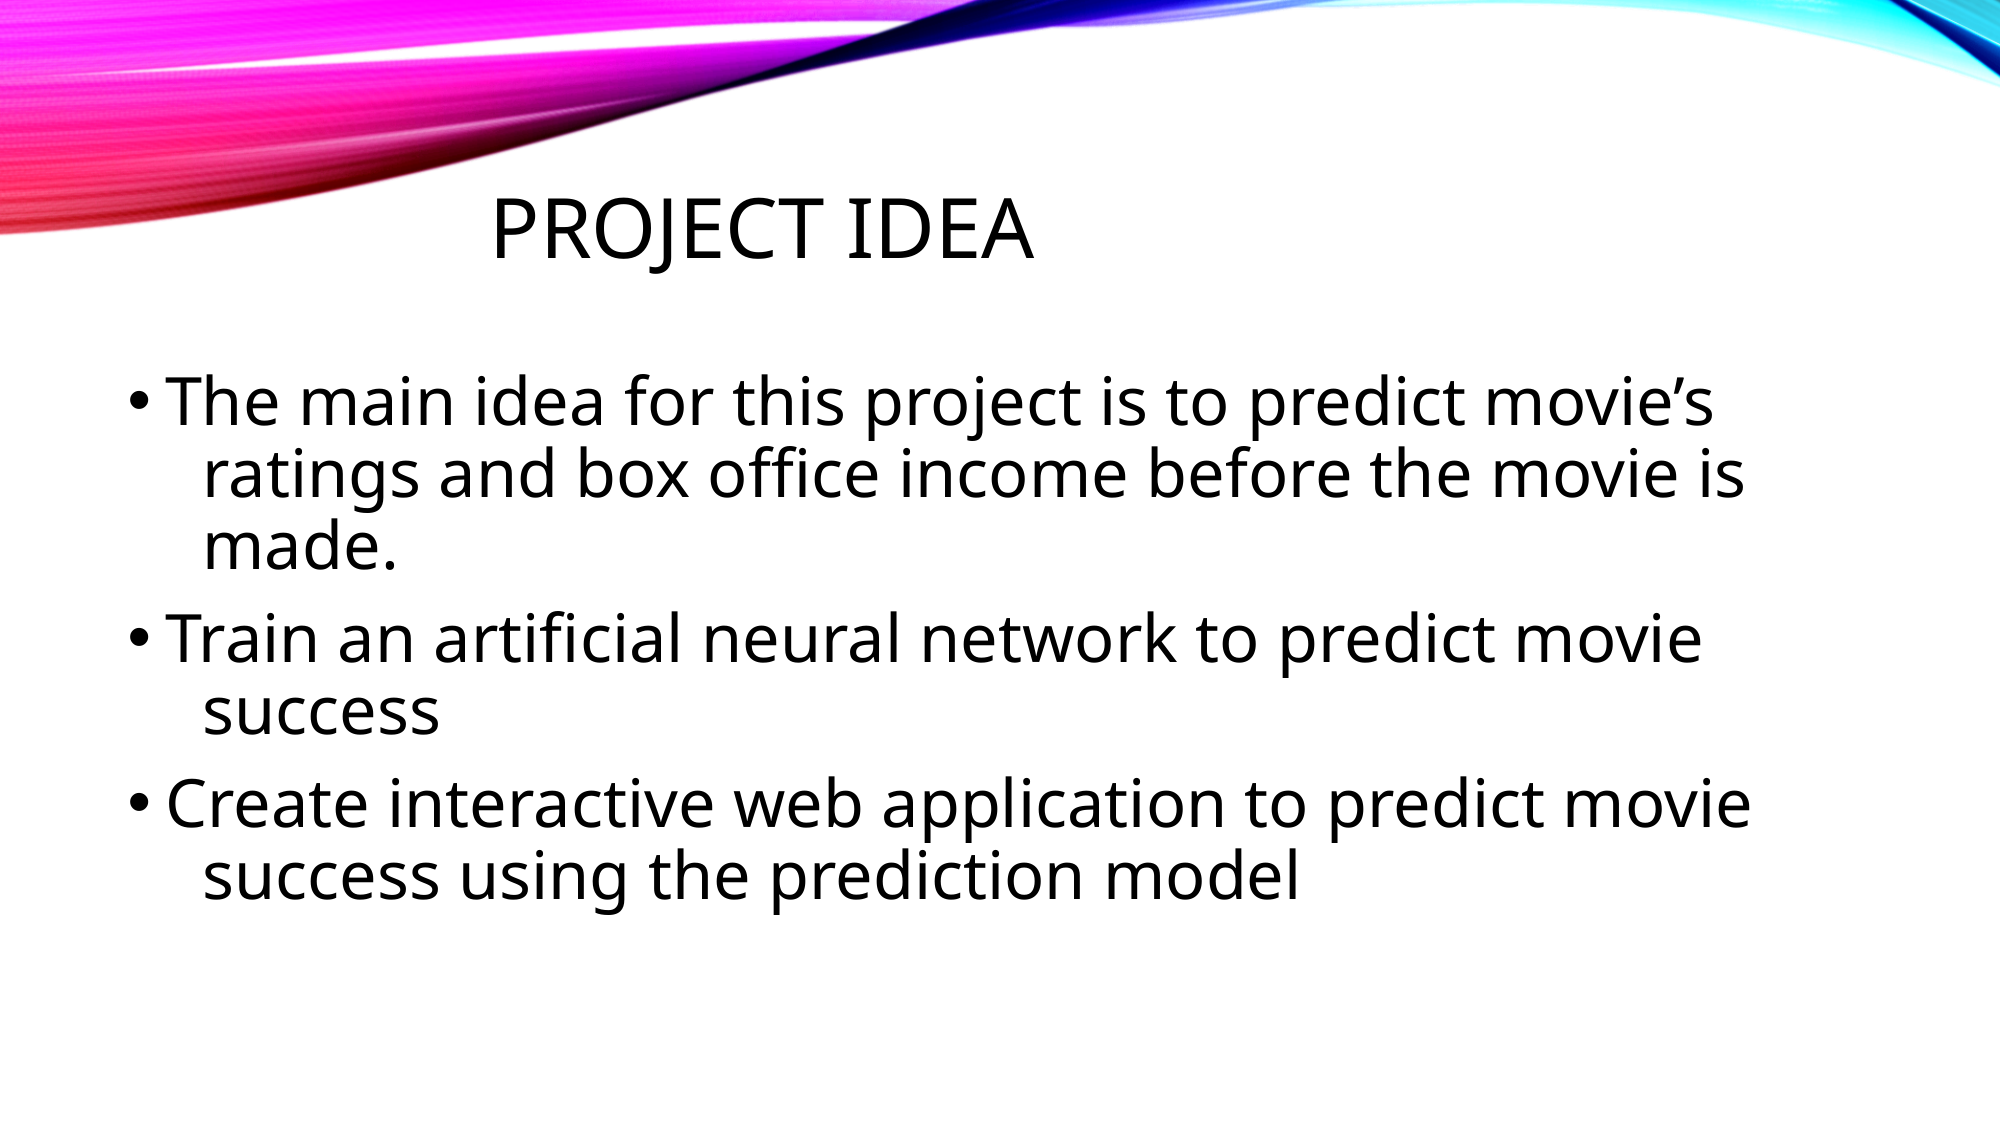

# Project IDEA
The main idea for this project is to predict movie’s ratings and box office income before the movie is made.
Train an artificial neural network to predict movie success
Create interactive web application to predict movie success using the prediction model